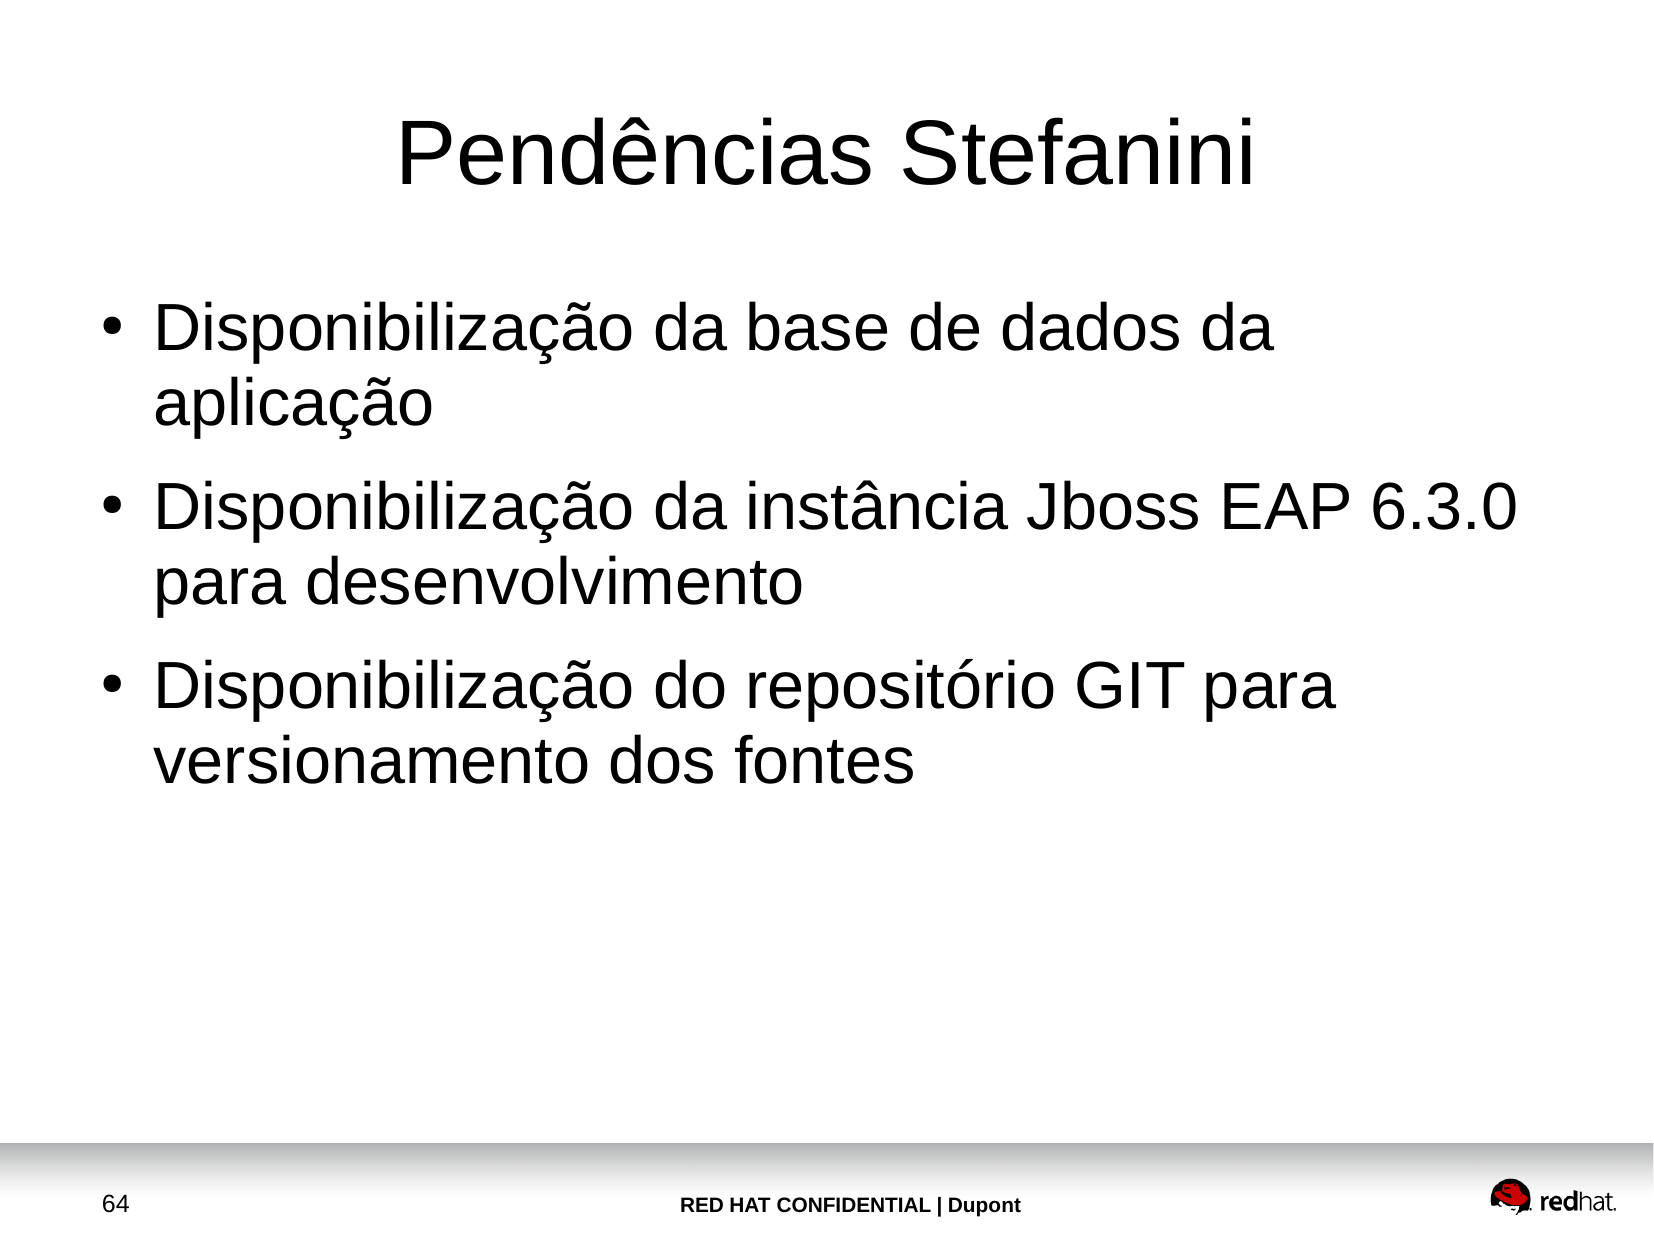

# Pendências Stefanini
Disponibilização da base de dados da aplicação
Disponibilização da instância Jboss EAP 6.3.0 para desenvolvimento
Disponibilização do repositório GIT para versionamento dos fontes